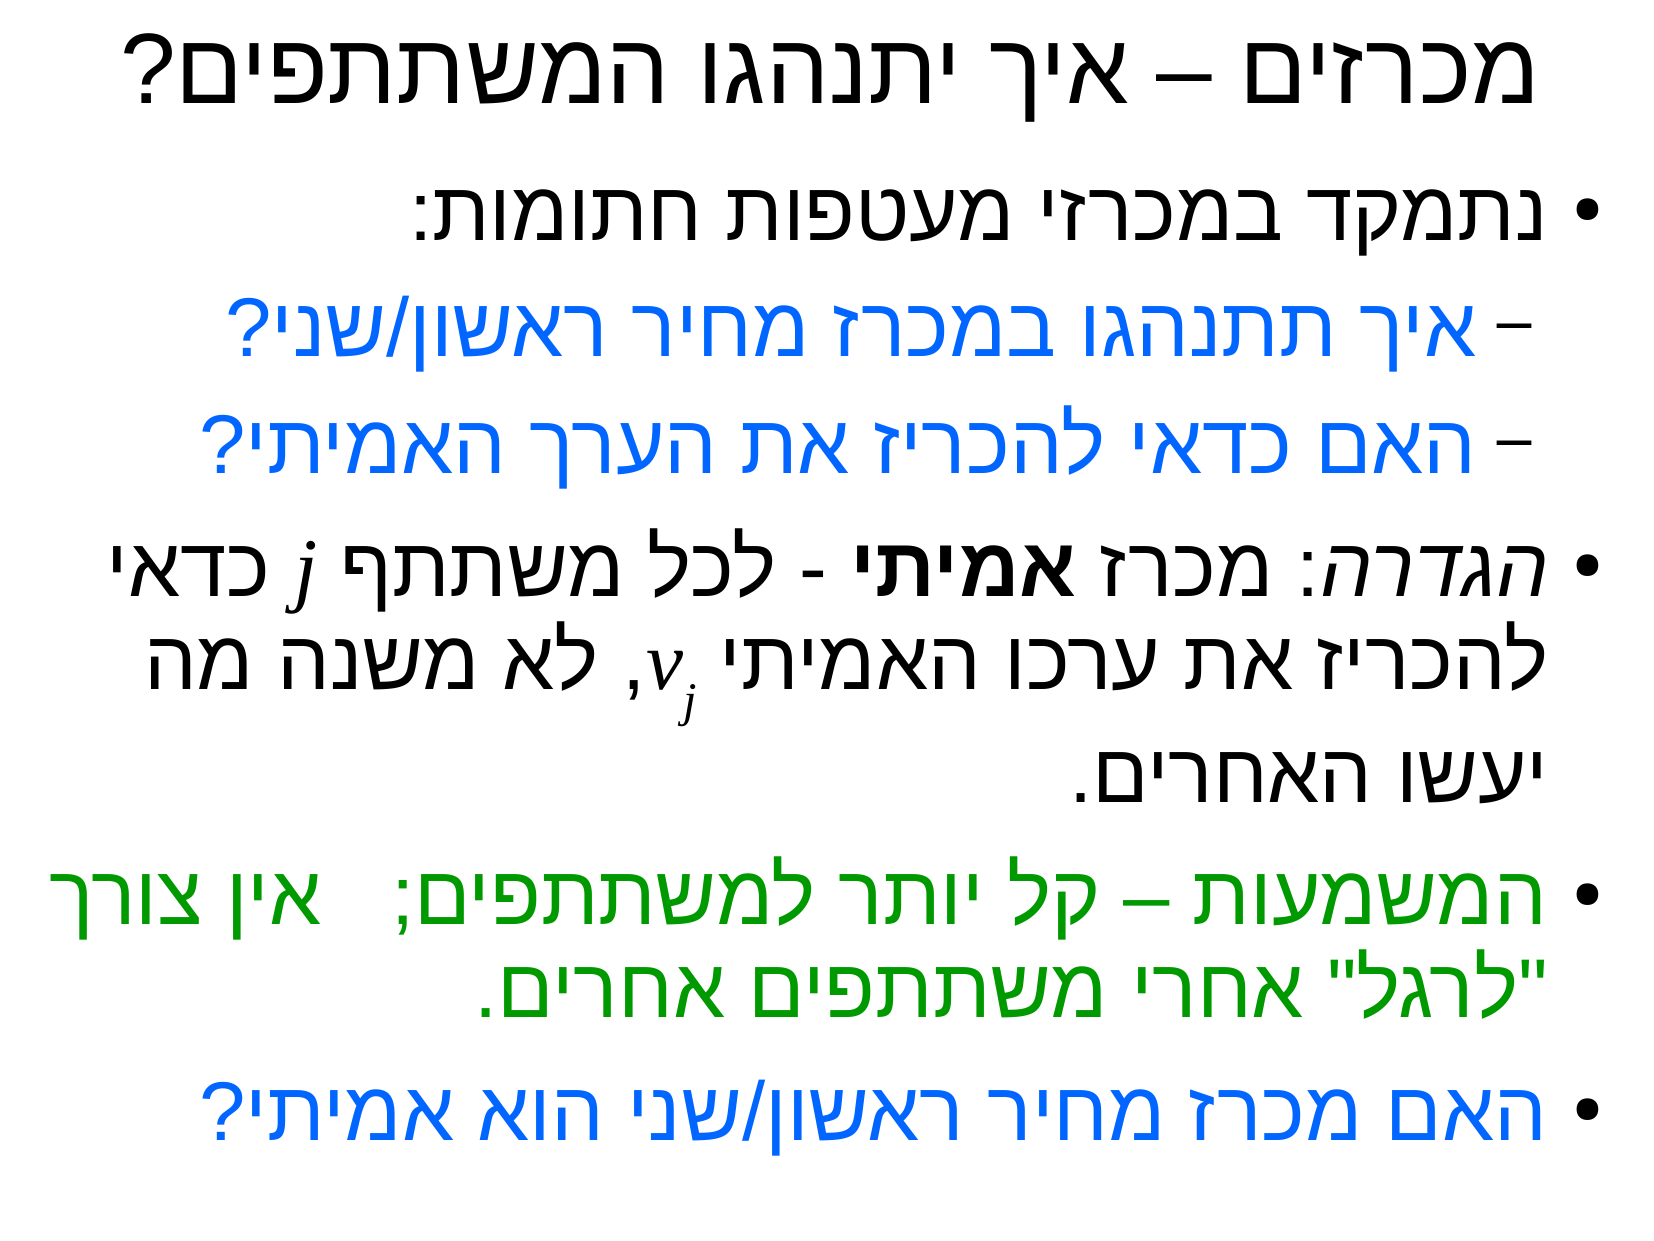

# מכרזים – איך יתנהגו המשתתפים?
נתמקד במכרזי מעטפות חתומות:
איך תתנהגו במכרז מחיר ראשון/שני?
האם כדאי להכריז את הערך האמיתי?
הגדרה: מכרז אמיתי - לכל משתתף j כדאי להכריז את ערכו האמיתי vj, לא משנה מה יעשו האחרים.
המשמעות – קל יותר למשתתפים; אין צורך "לרגל" אחרי משתתפים אחרים.
האם מכרז מחיר ראשון/שני הוא אמיתי?